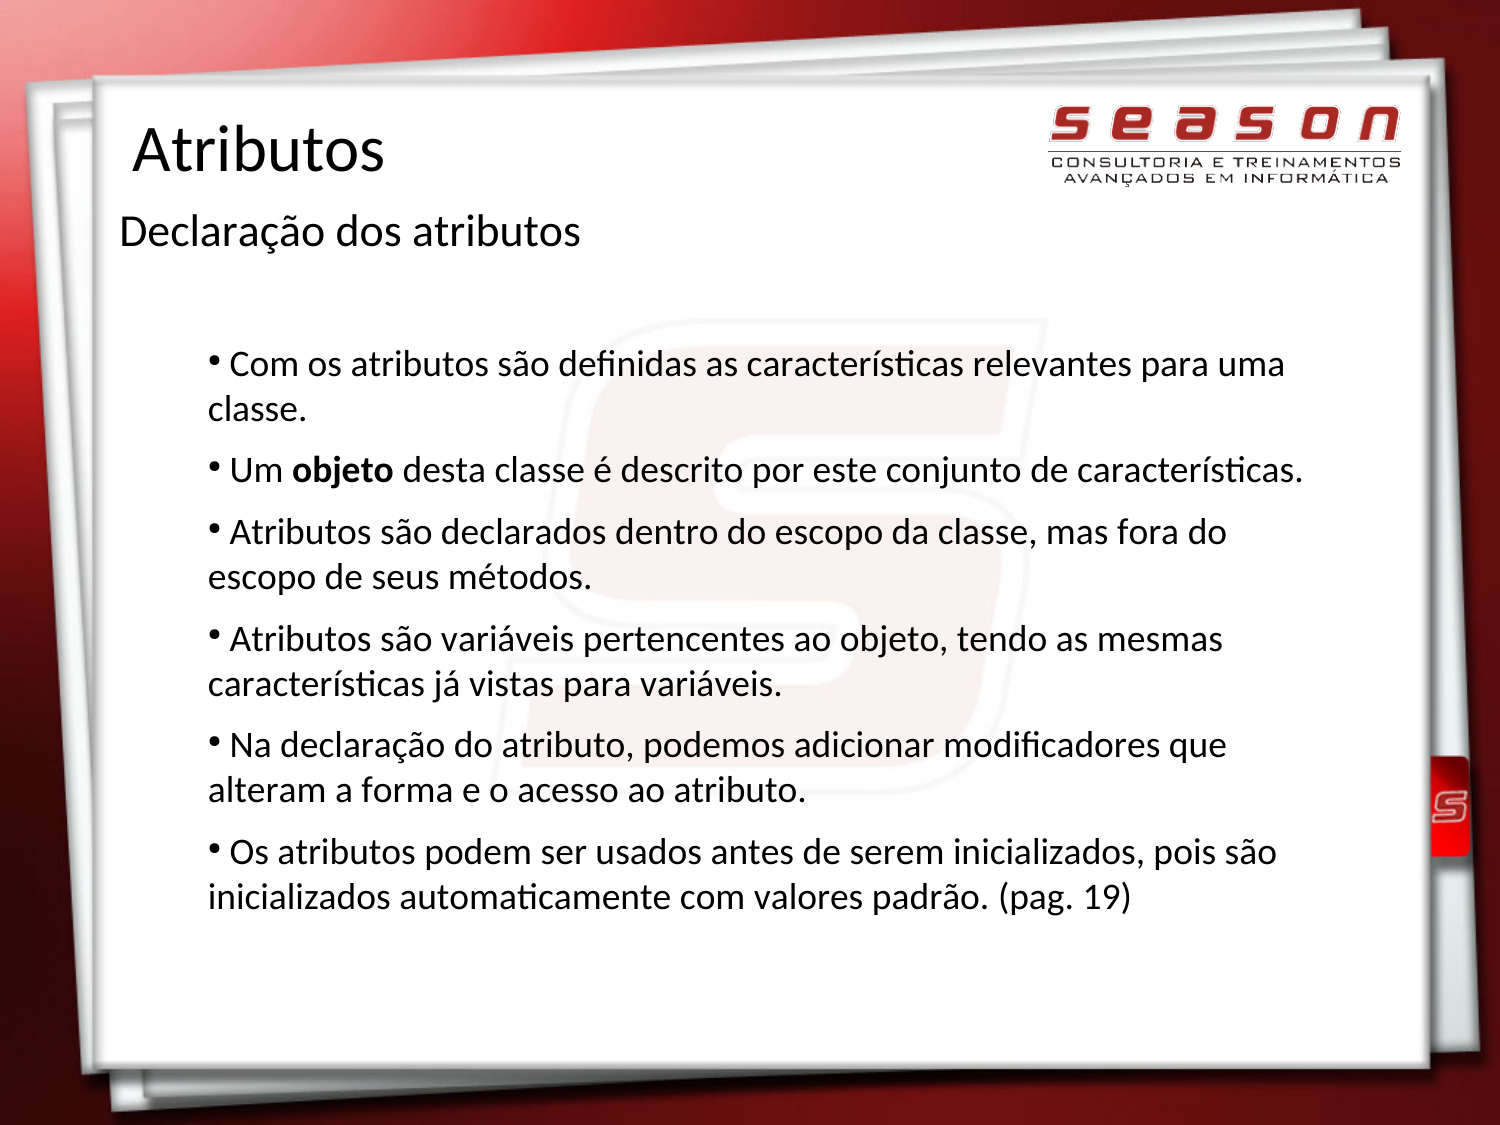

# Atributos
Declaração dos atributos
 Com os atributos são definidas as características relevantes para uma classe.
 Um objeto desta classe é descrito por este conjunto de características.
 Atributos são declarados dentro do escopo da classe, mas fora do escopo de seus métodos.
 Atributos são variáveis pertencentes ao objeto, tendo as mesmas características já vistas para variáveis.
 Na declaração do atributo, podemos adicionar modificadores que alteram a forma e o acesso ao atributo.
 Os atributos podem ser usados antes de serem inicializados, pois são inicializados automaticamente com valores padrão. (pag. 19)